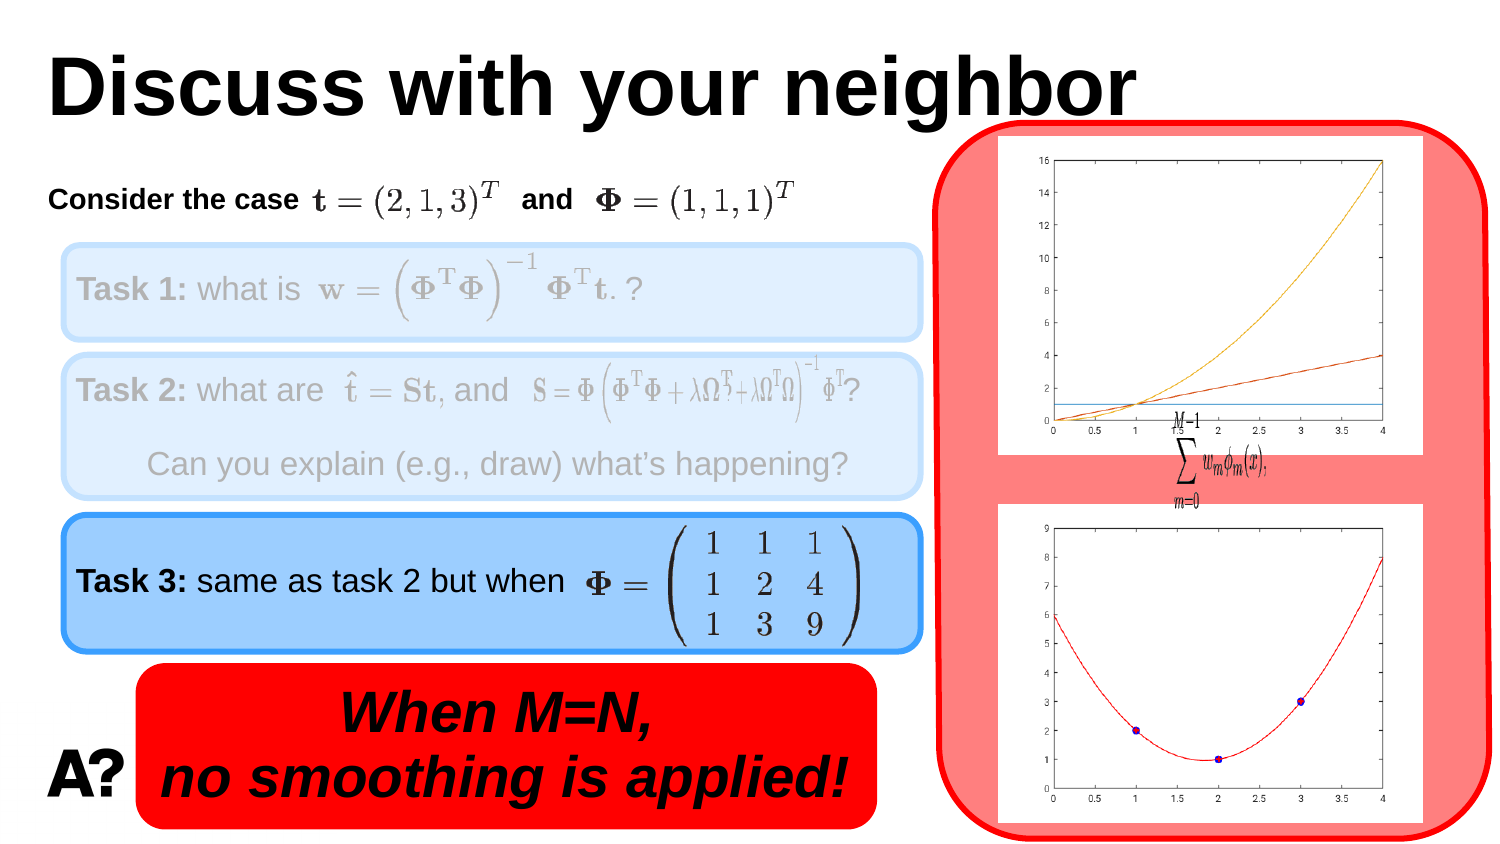

Discuss with your neighbor
# Consider the case and
 Task 1: what is ?
 Task 2: what are and ?
 Can you explain (e.g., draw) what’s happening?
 Task 3: same as task 2 but when
When M=N,
no smoothing is applied!